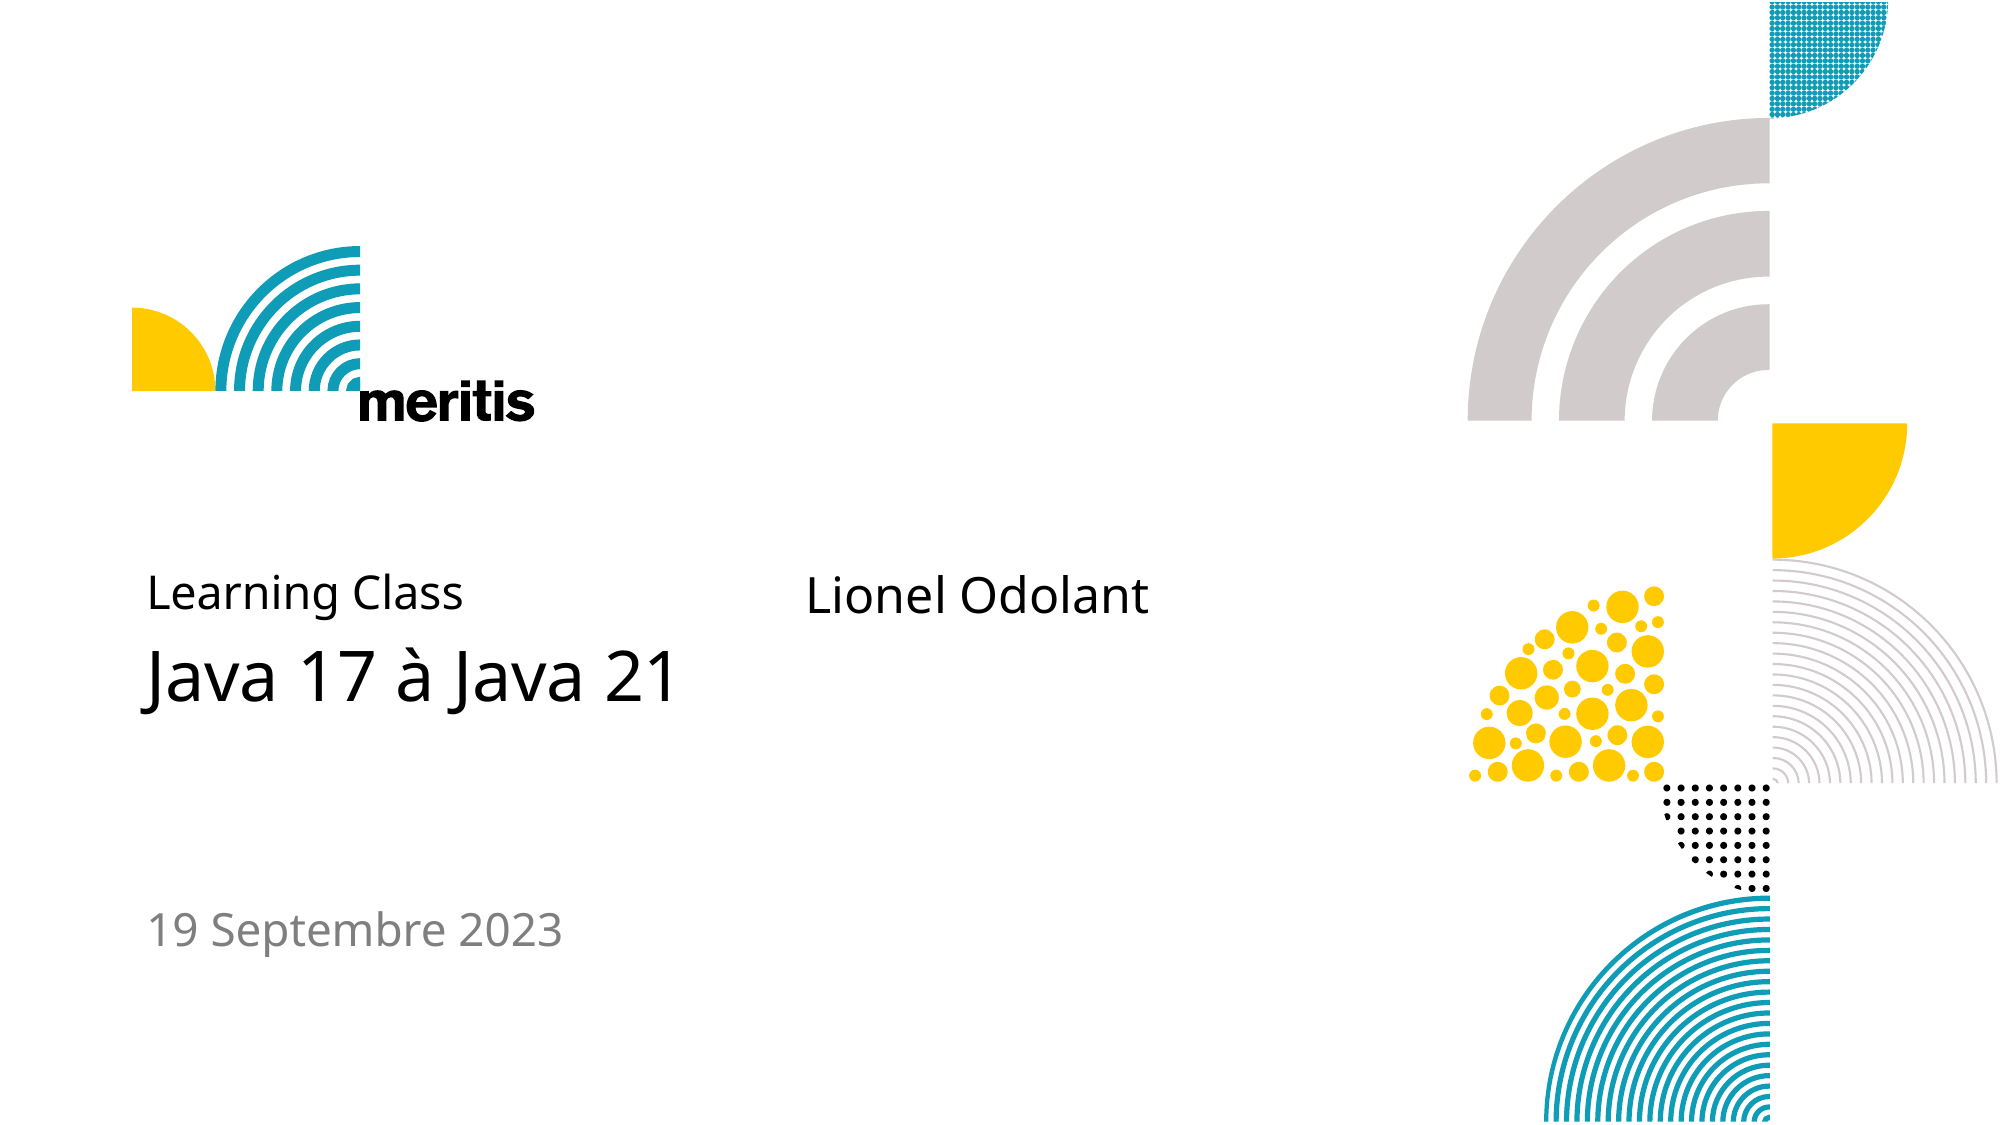

# Learning Class
Java 17 à Java 21
Lionel Odolant
19 Septembre 2023